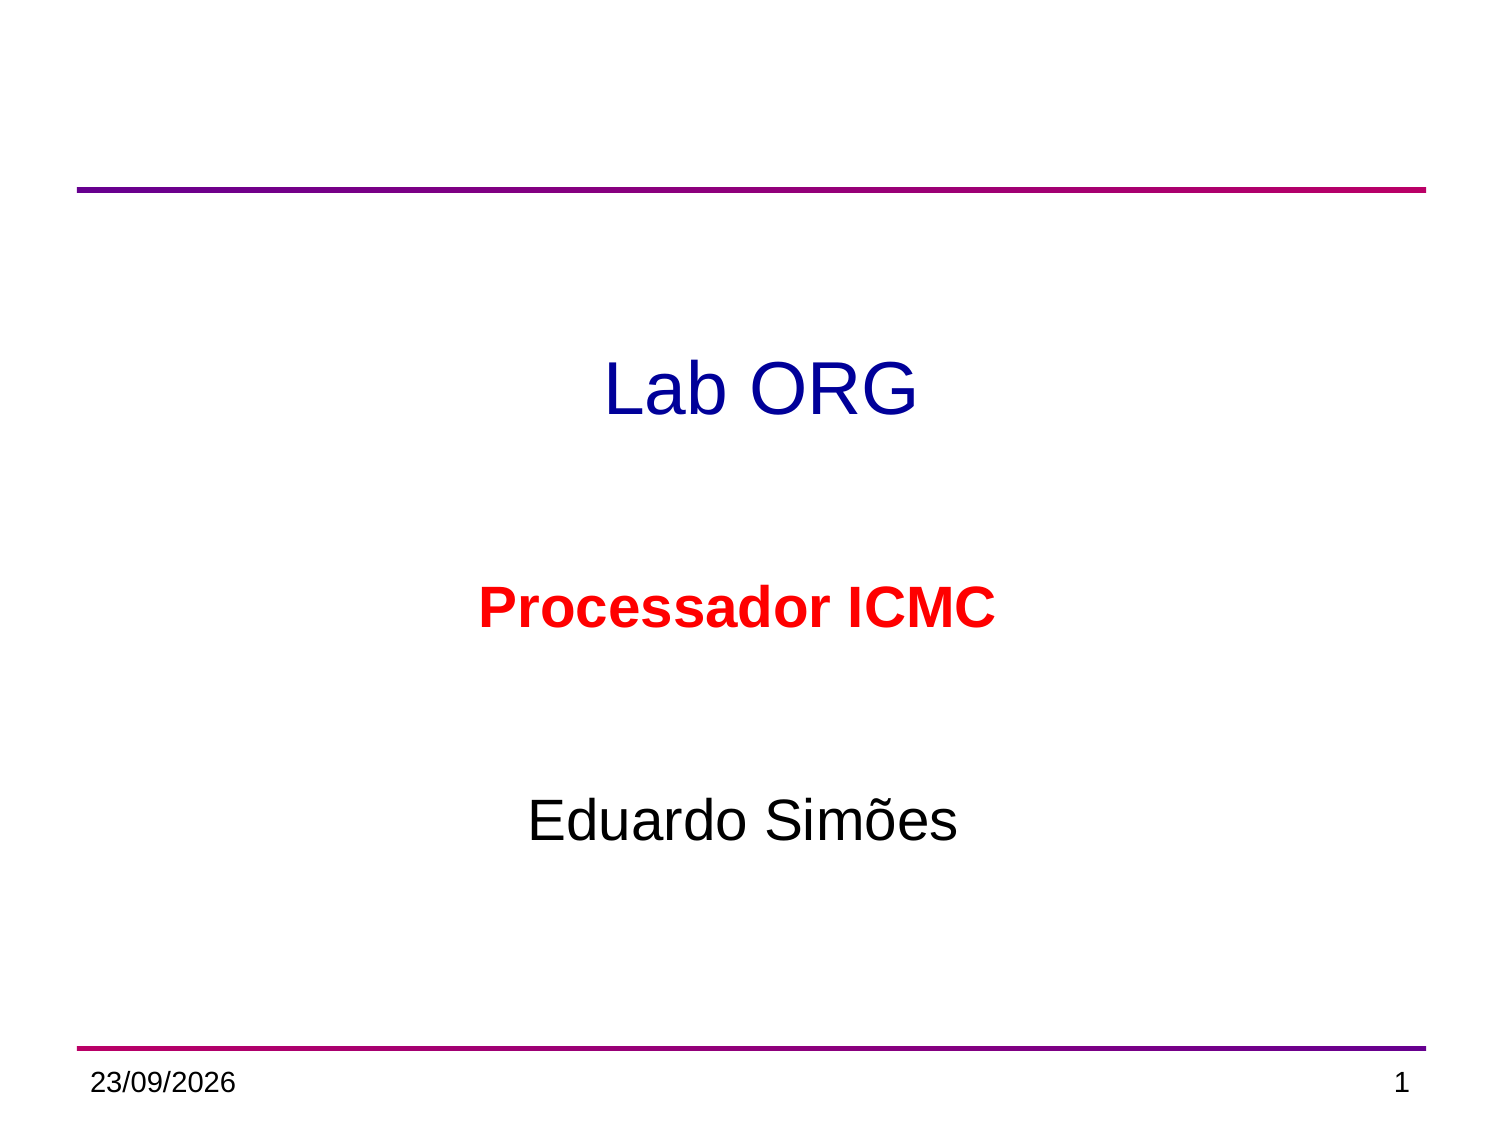

# Lab ORG
Processador ICMC
Eduardo Simões